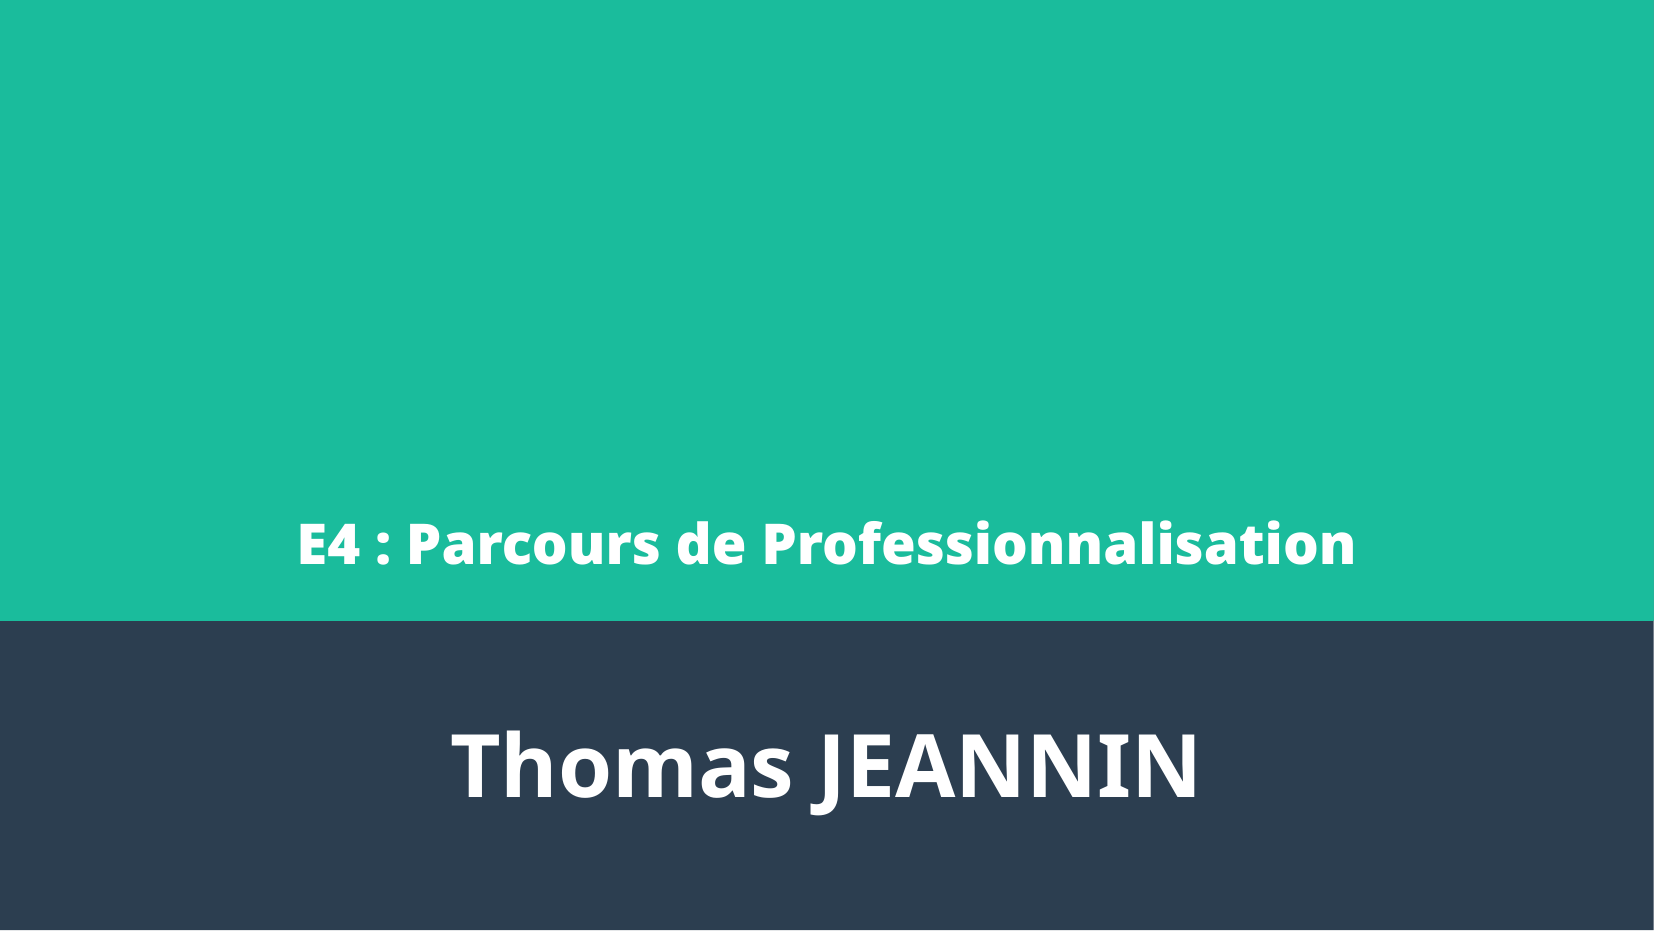

# E4 : Parcours de Professionnalisation
Thomas JEANNIN